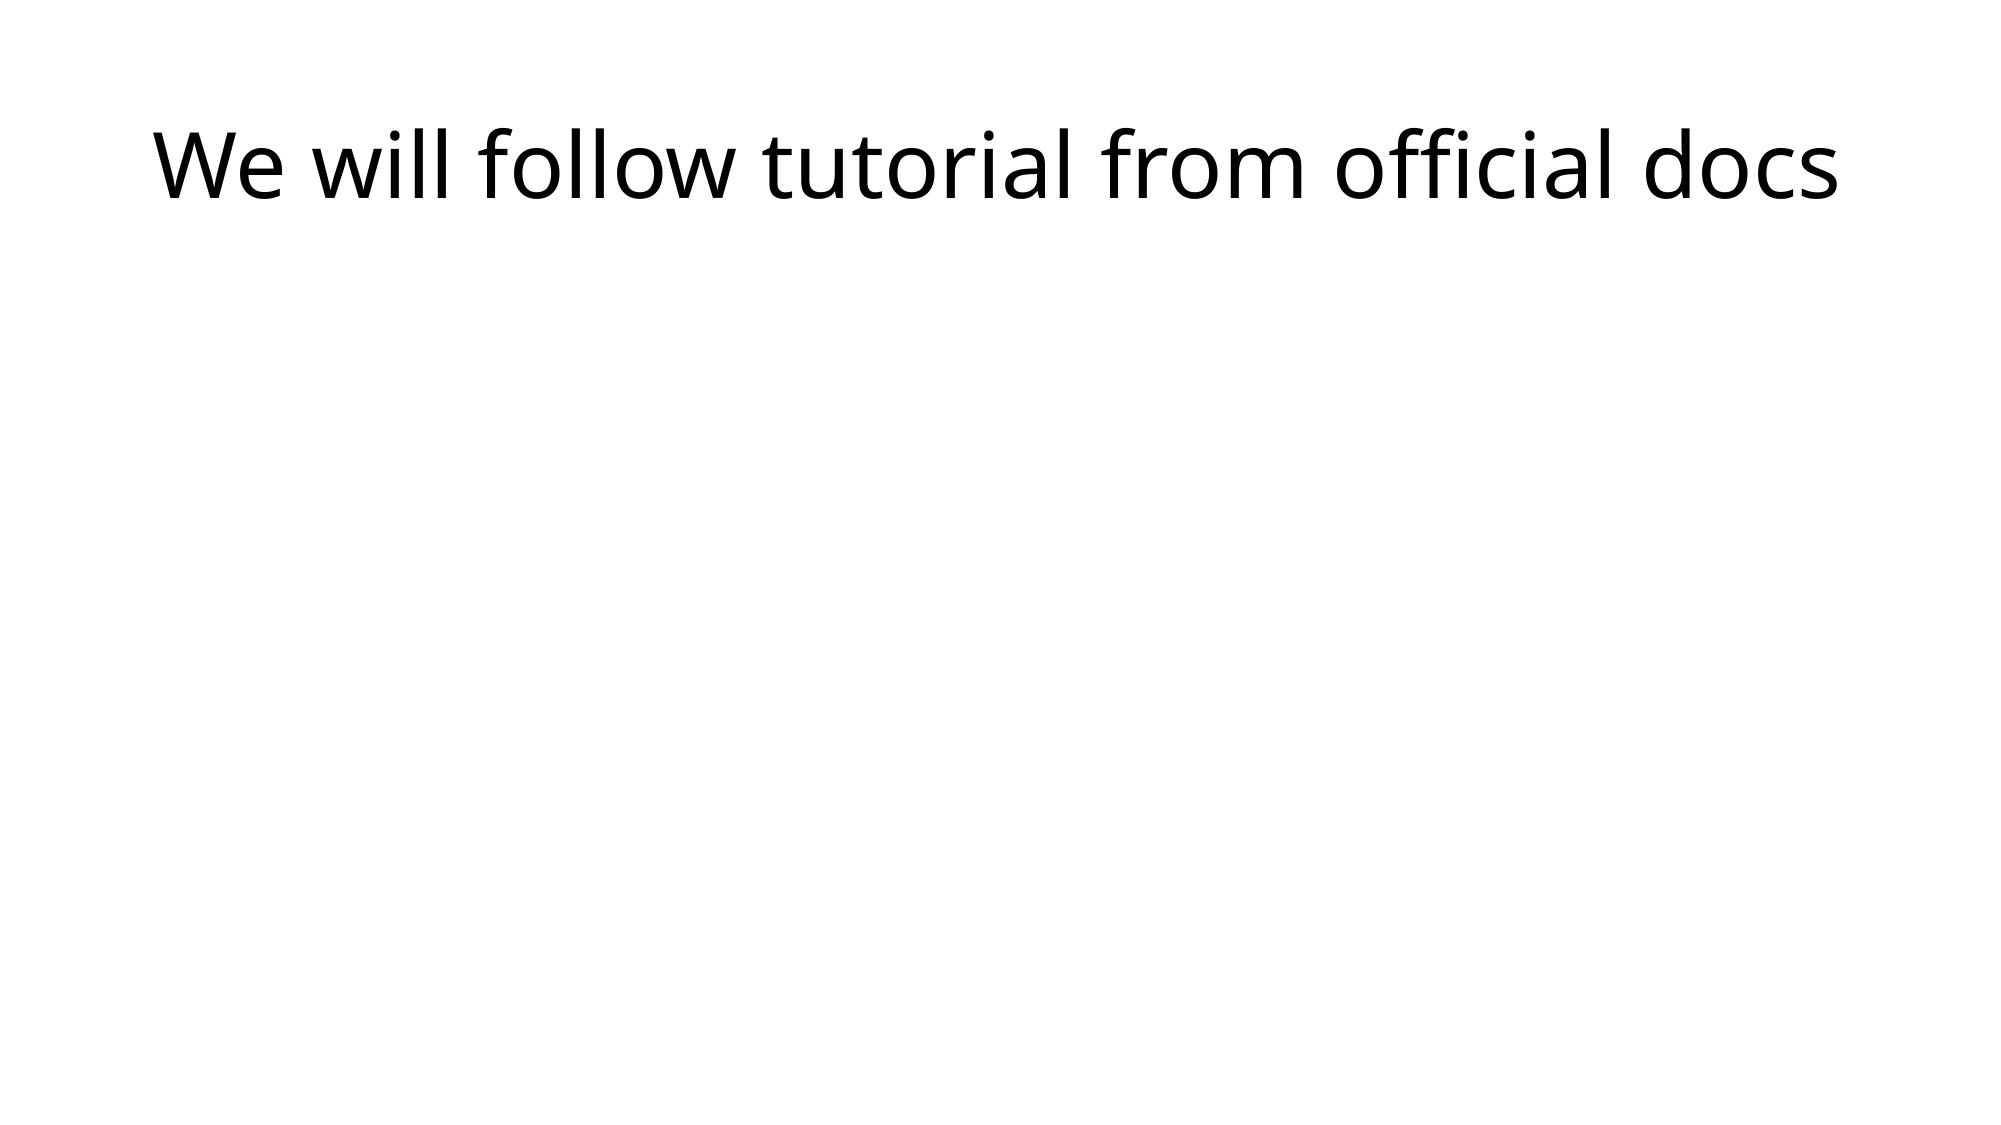

# We will follow tutorial from official docs